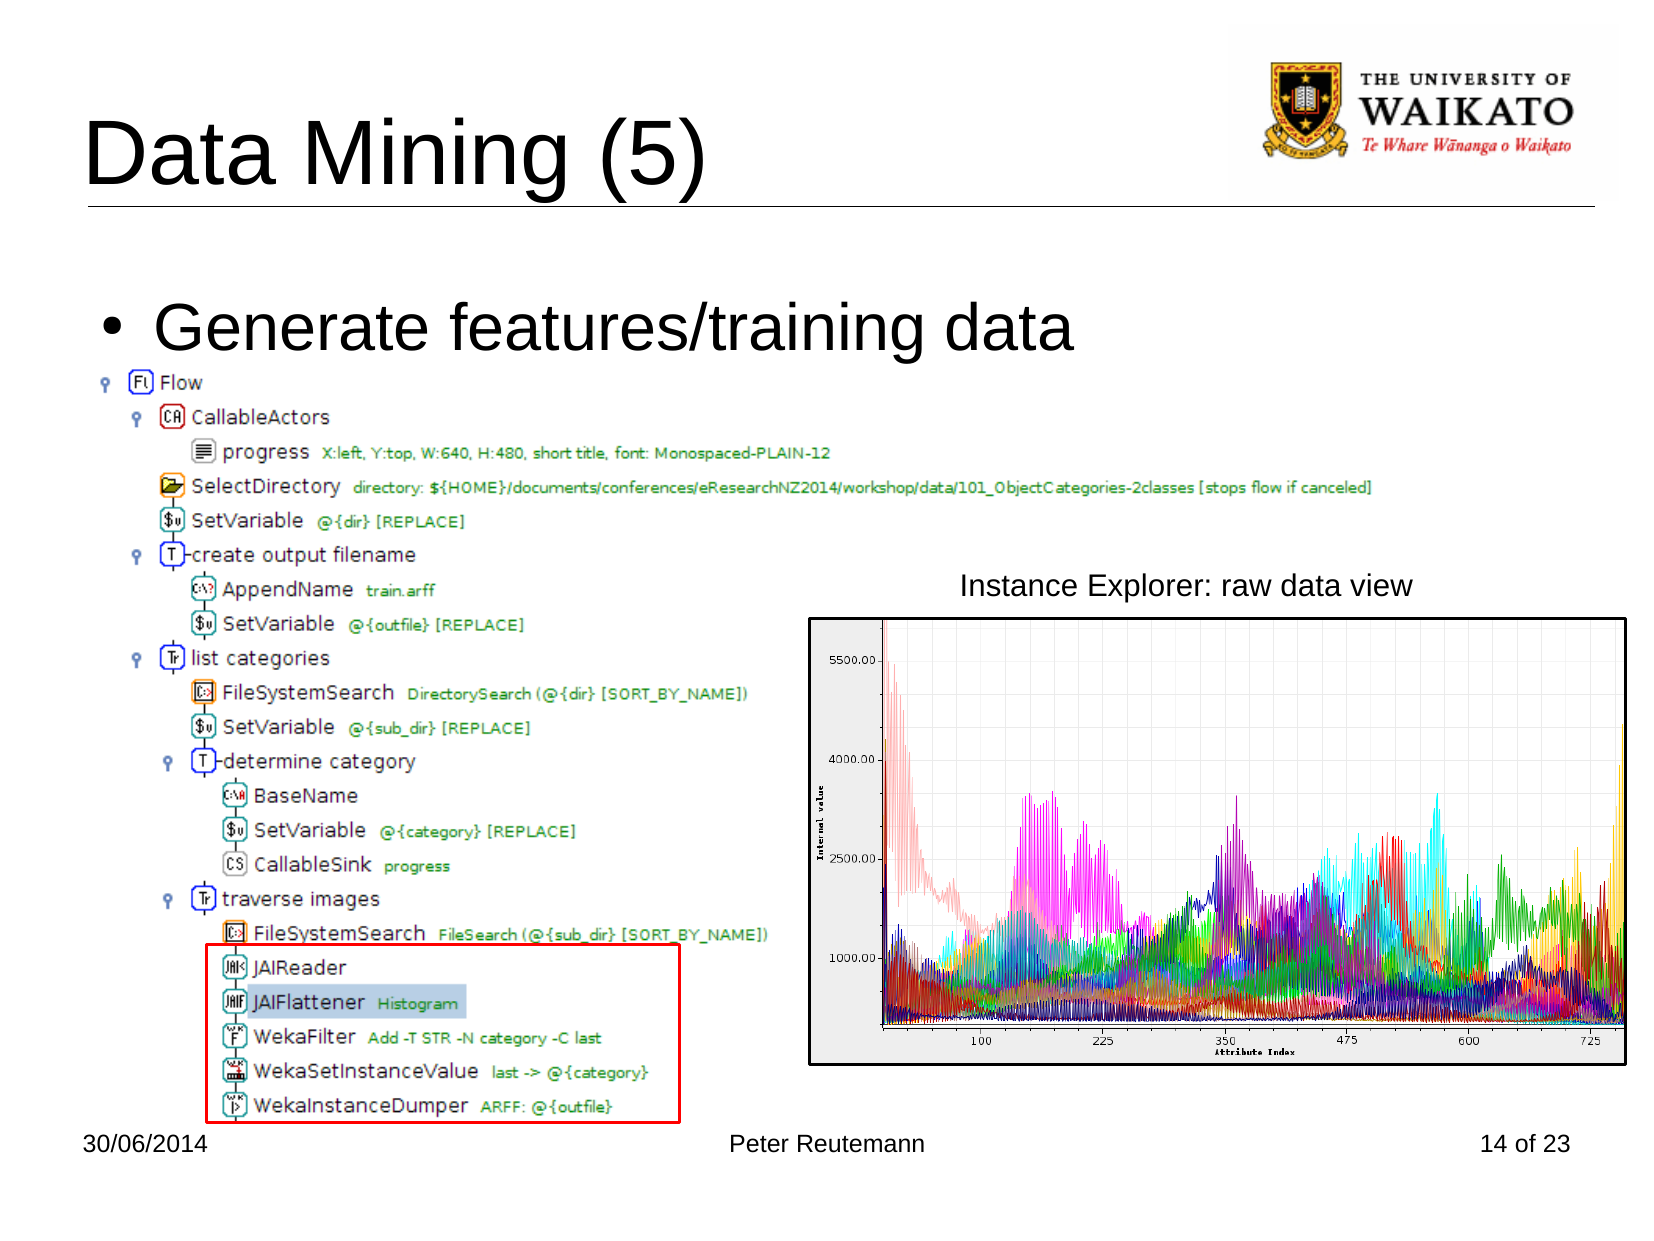

# Data Mining (5)
Generate features/training data
Instance Explorer: raw data view
30/06/2014
Peter Reutemann
14